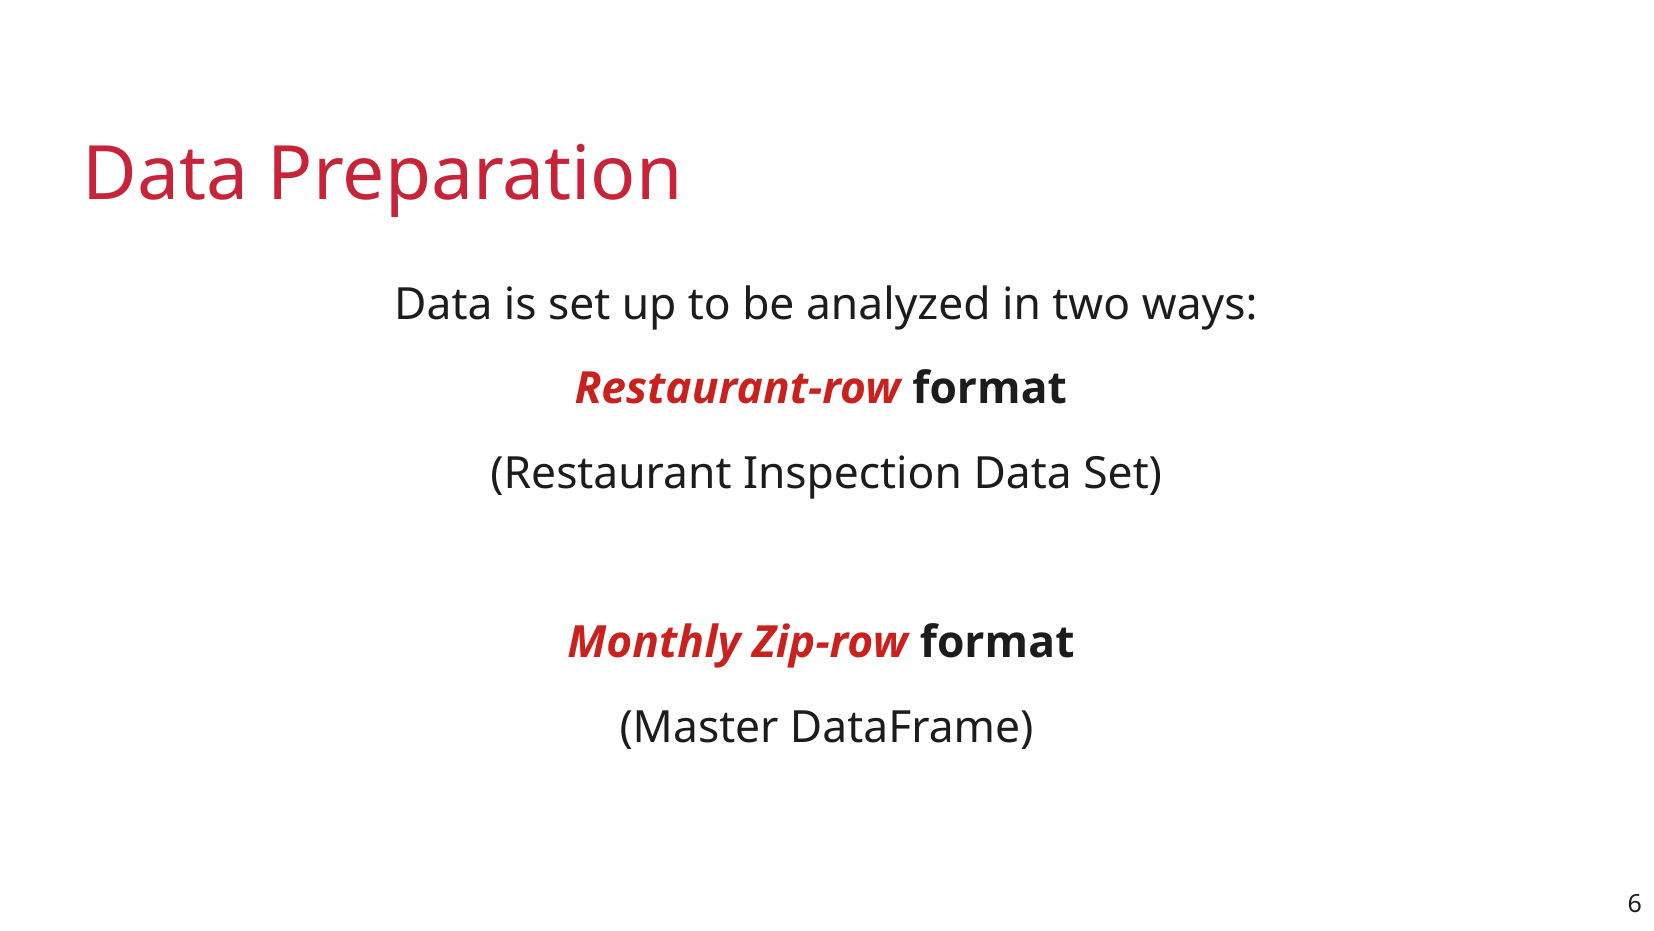

# Data Preparation
Data is set up to be analyzed in two ways:
Restaurant-row format
(Restaurant Inspection Data Set)
Monthly Zip-row format
(Master DataFrame)